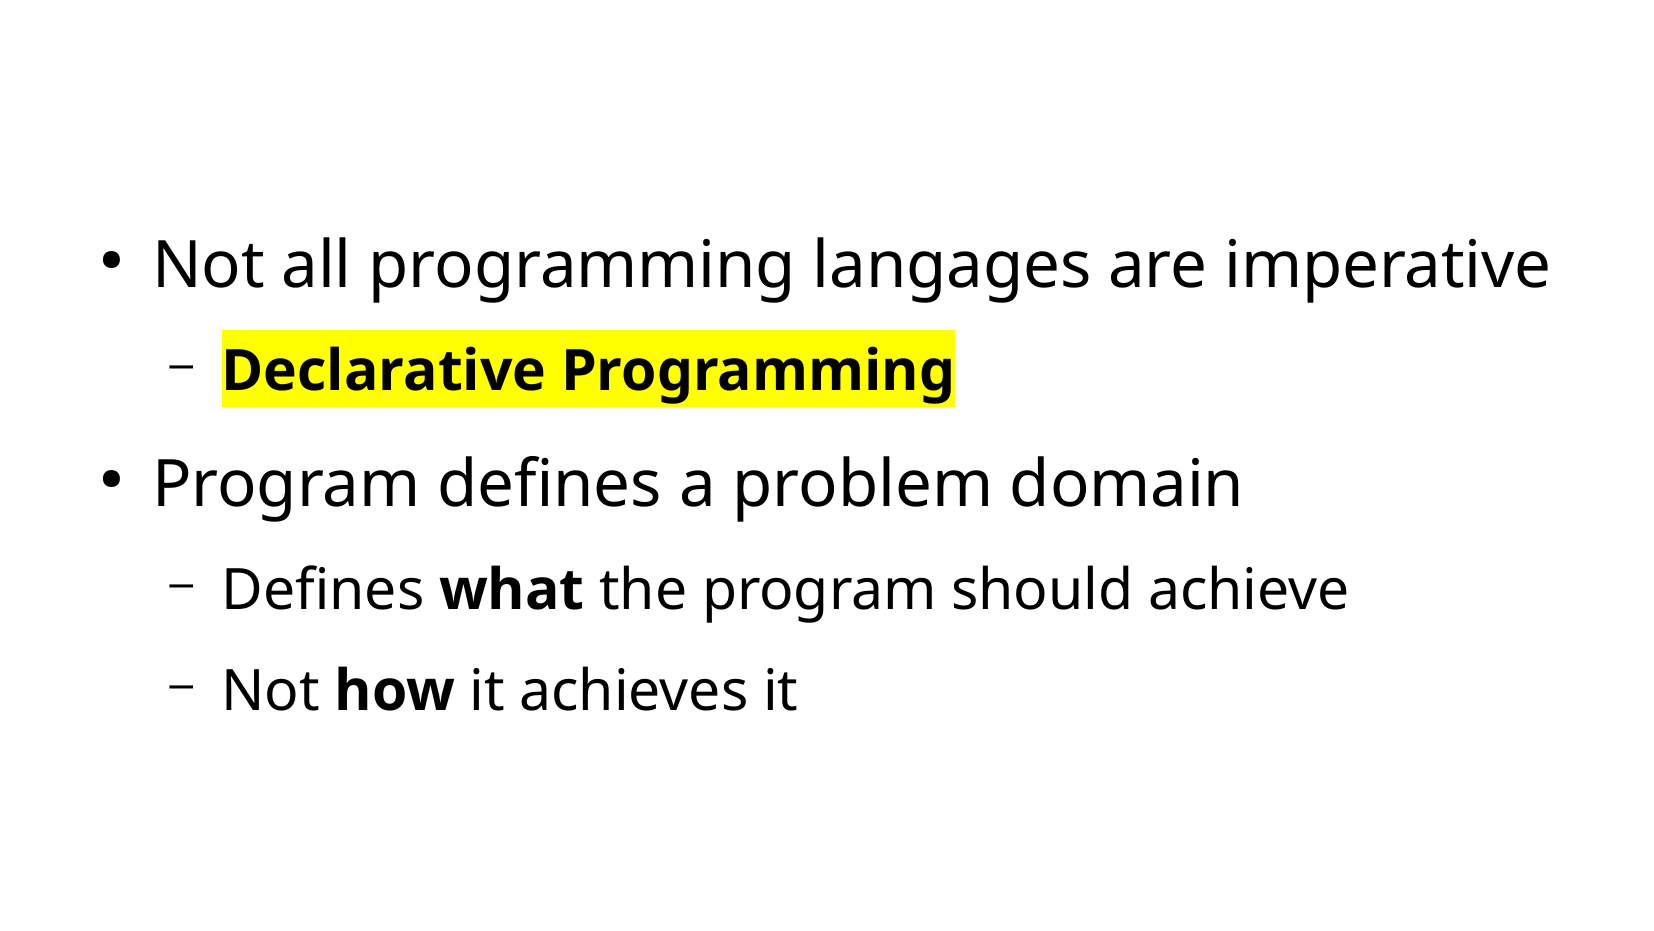

#
Not all programming langages are imperative
Declarative Programming
Program defines a problem domain
Defines what the program should achieve
Not how it achieves it